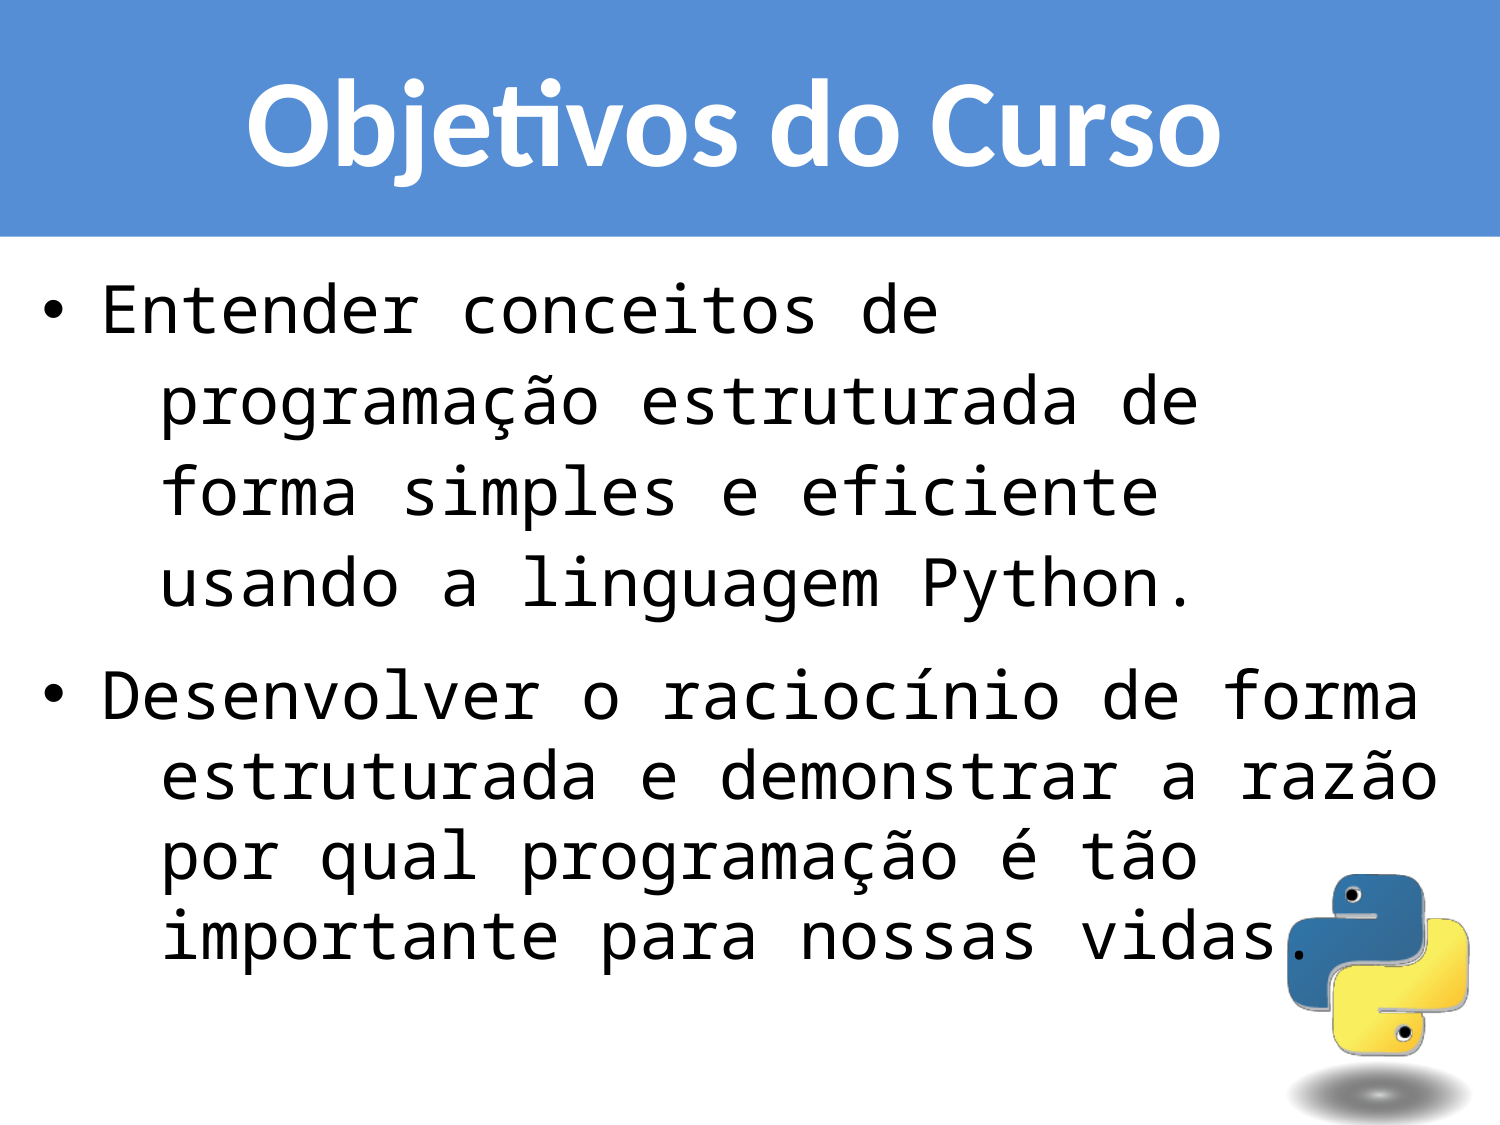

Objetivos do Curso
Entender conceitos de programação estruturada de forma simples e eficiente usando a linguagem Python.
Desenvolver o raciocínio de forma estruturada e demonstrar a razão por qual programação é tão importante para nossas vidas.